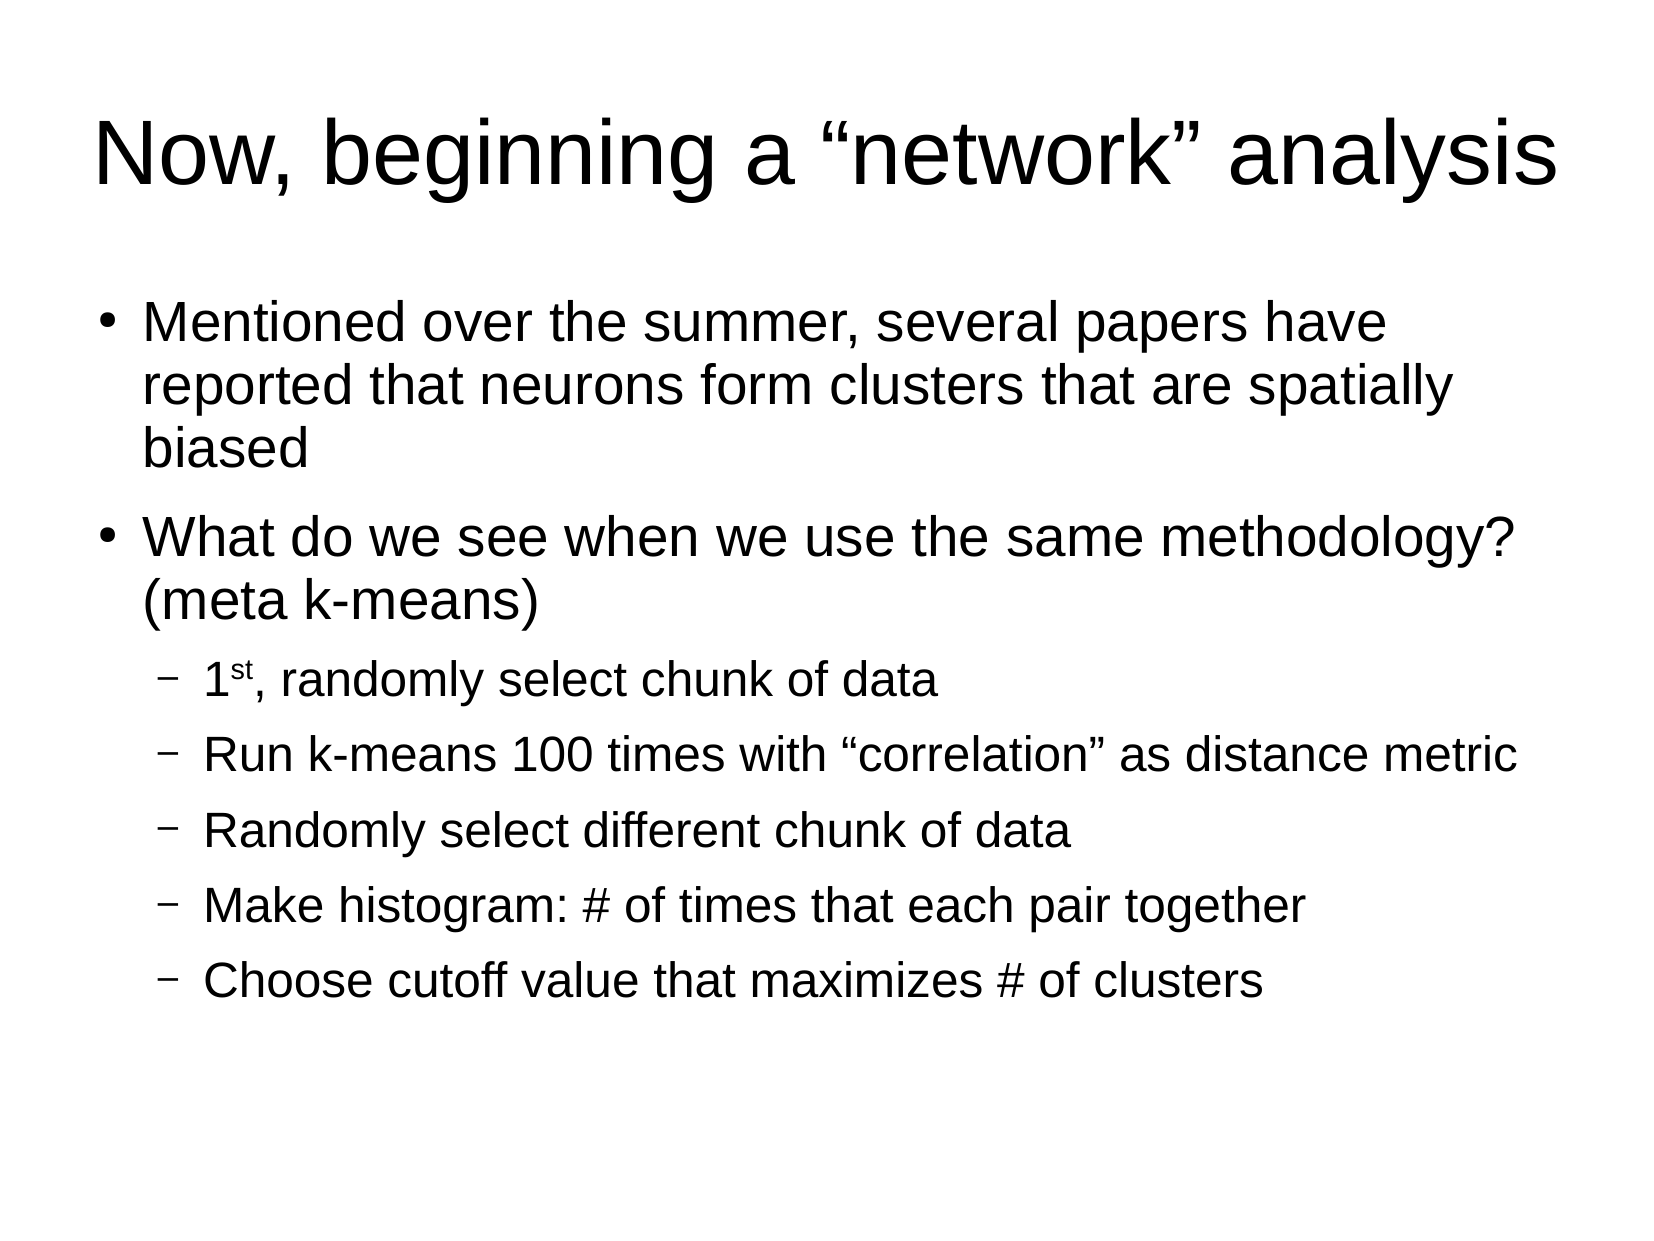

# Now, beginning a “network” analysis
Mentioned over the summer, several papers have reported that neurons form clusters that are spatially biased
What do we see when we use the same methodology? (meta k-means)
1st, randomly select chunk of data
Run k-means 100 times with “correlation” as distance metric
Randomly select different chunk of data
Make histogram: # of times that each pair together
Choose cutoff value that maximizes # of clusters